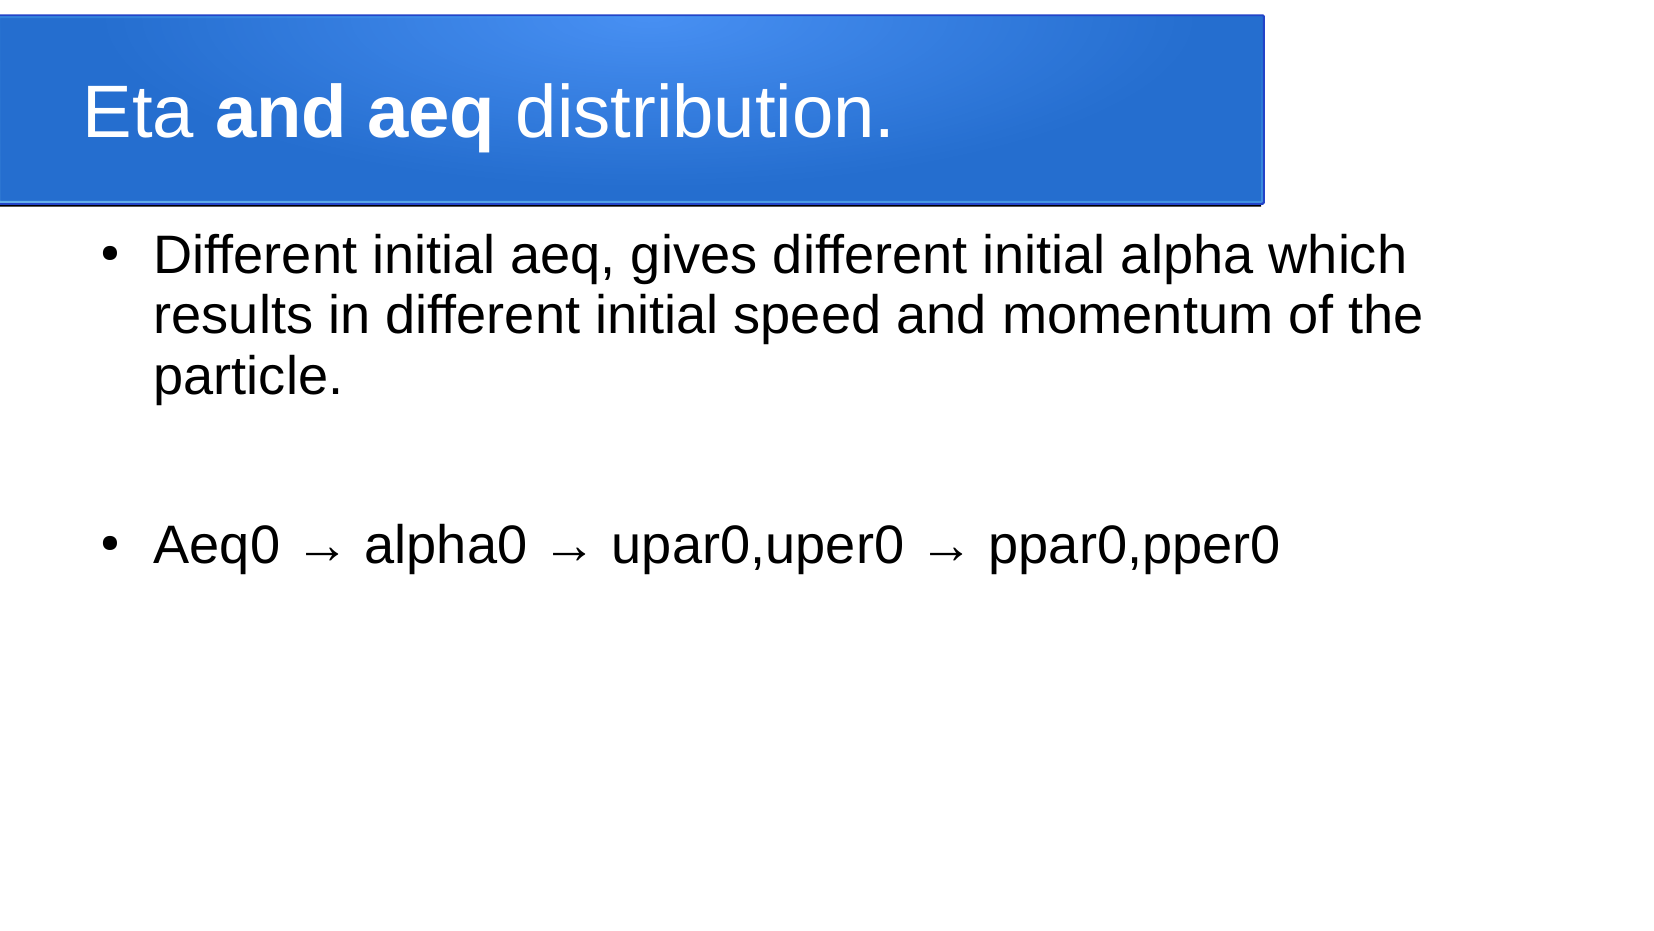

# Eta and aeq distribution.
Different initial aeq, gives different initial alpha which results in different initial speed and momentum of the particle.
Aeq0 → alpha0 → upar0,uper0 → ppar0,pper0